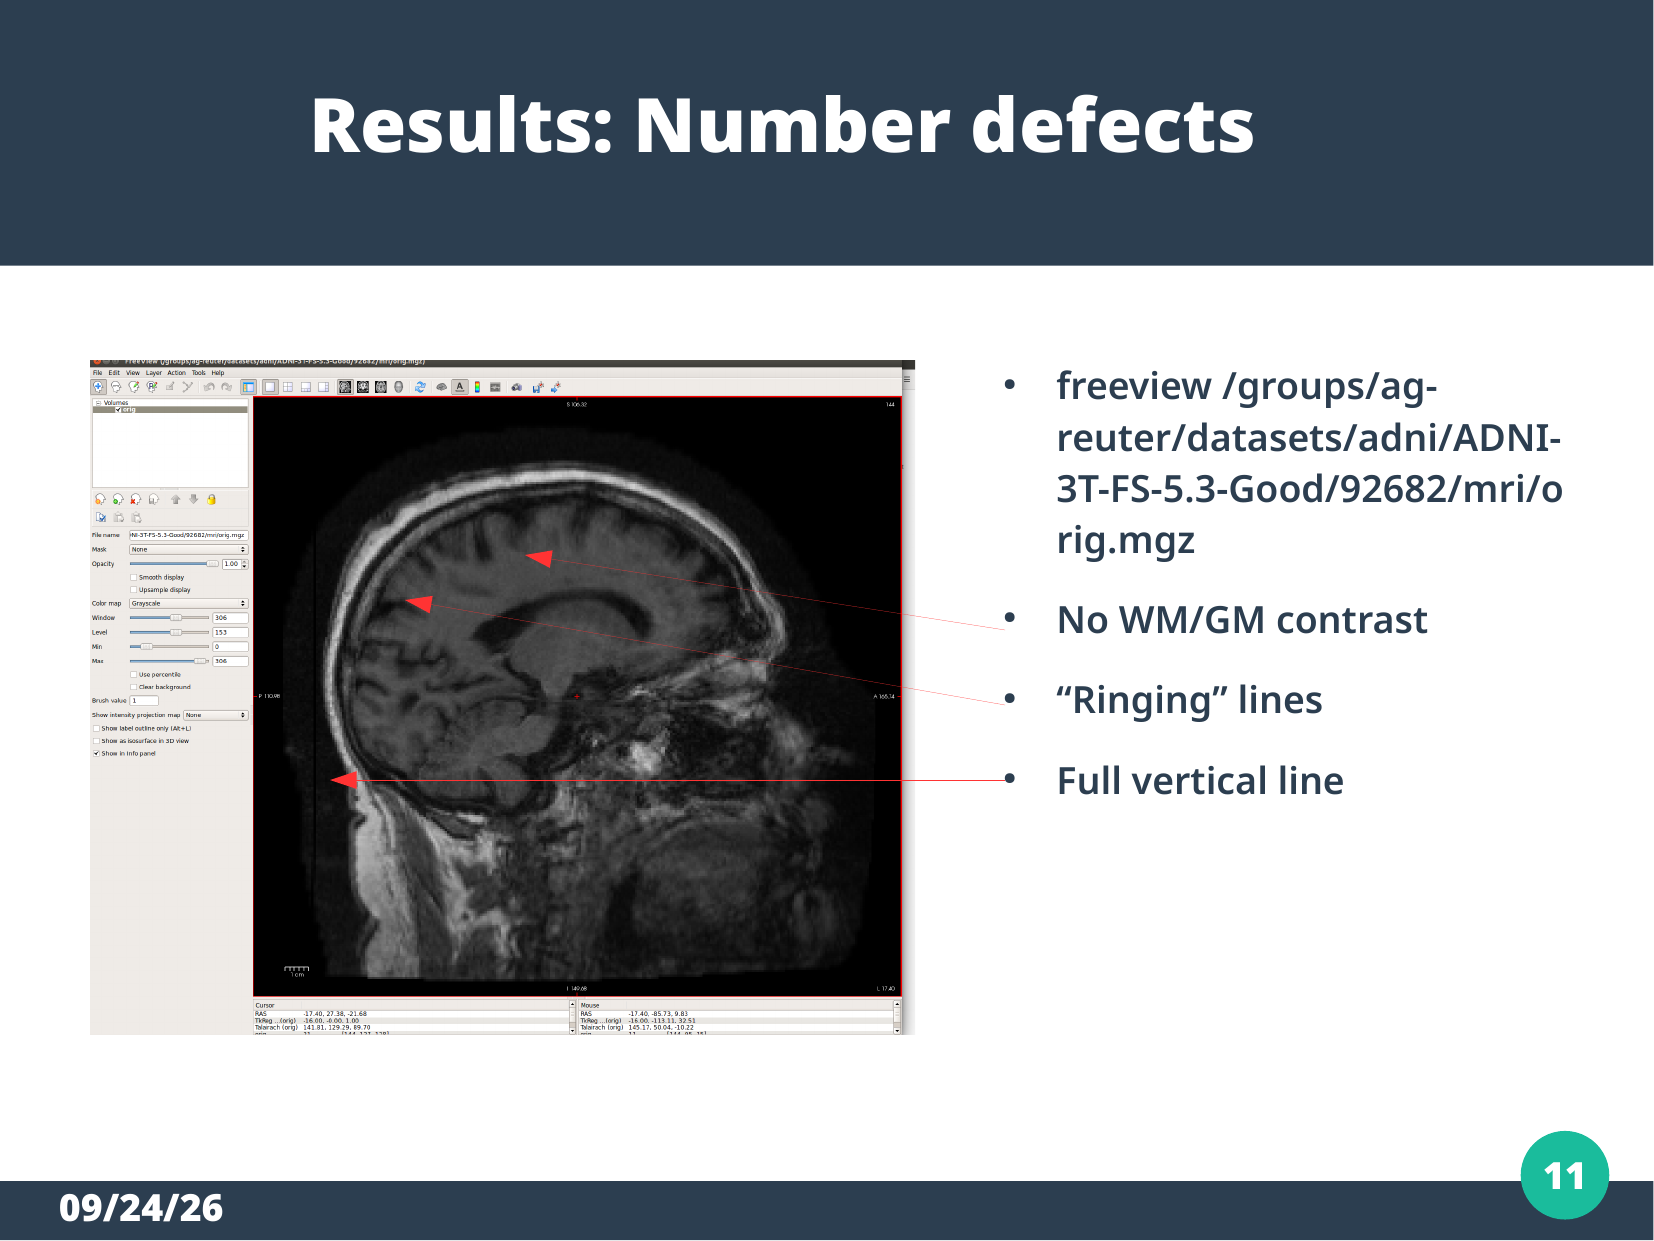

Results: Number defects
# freeview /groups/ag-reuter/datasets/adni/ADNI-3T-FS-5.3-Good/92682/mri/orig.mgz
No WM/GM contrast
“Ringing” lines
Full vertical line
11